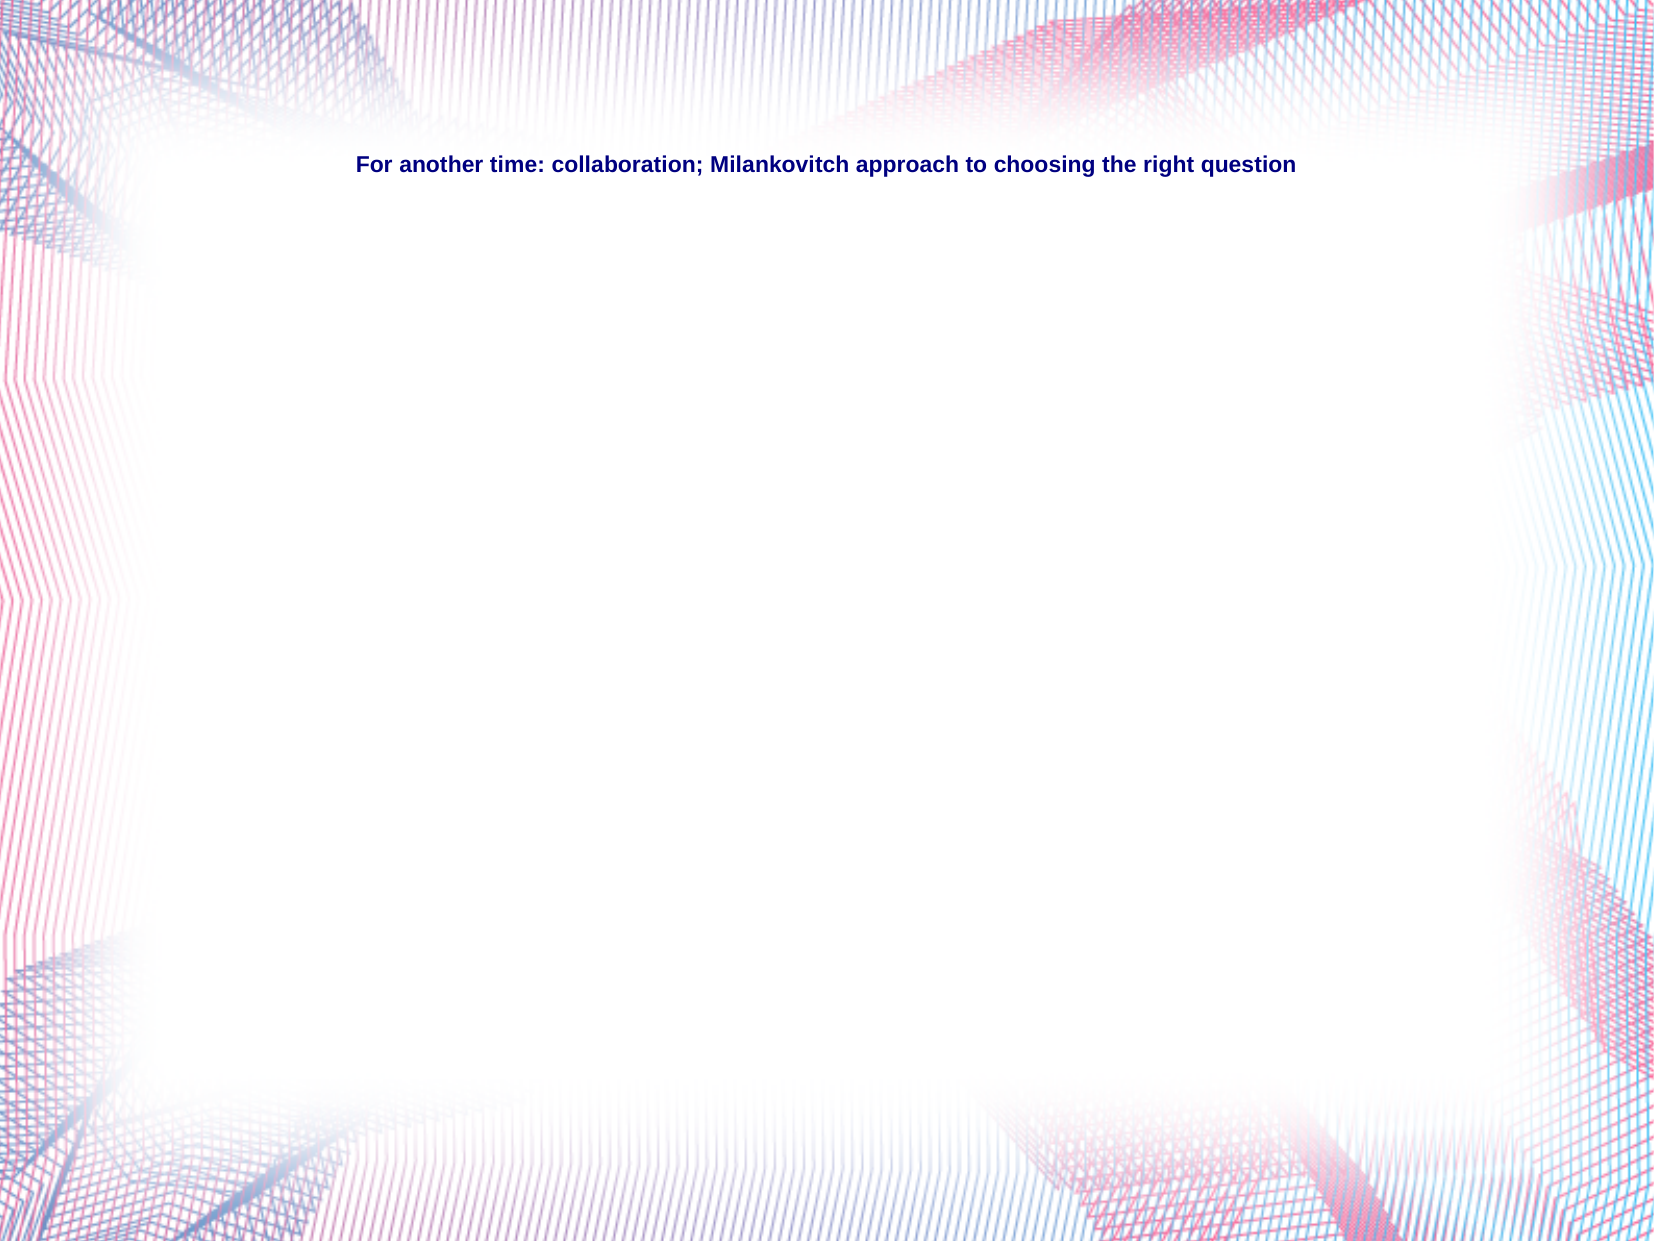

# For another time: collaboration; Milankovitch approach to choosing the right question